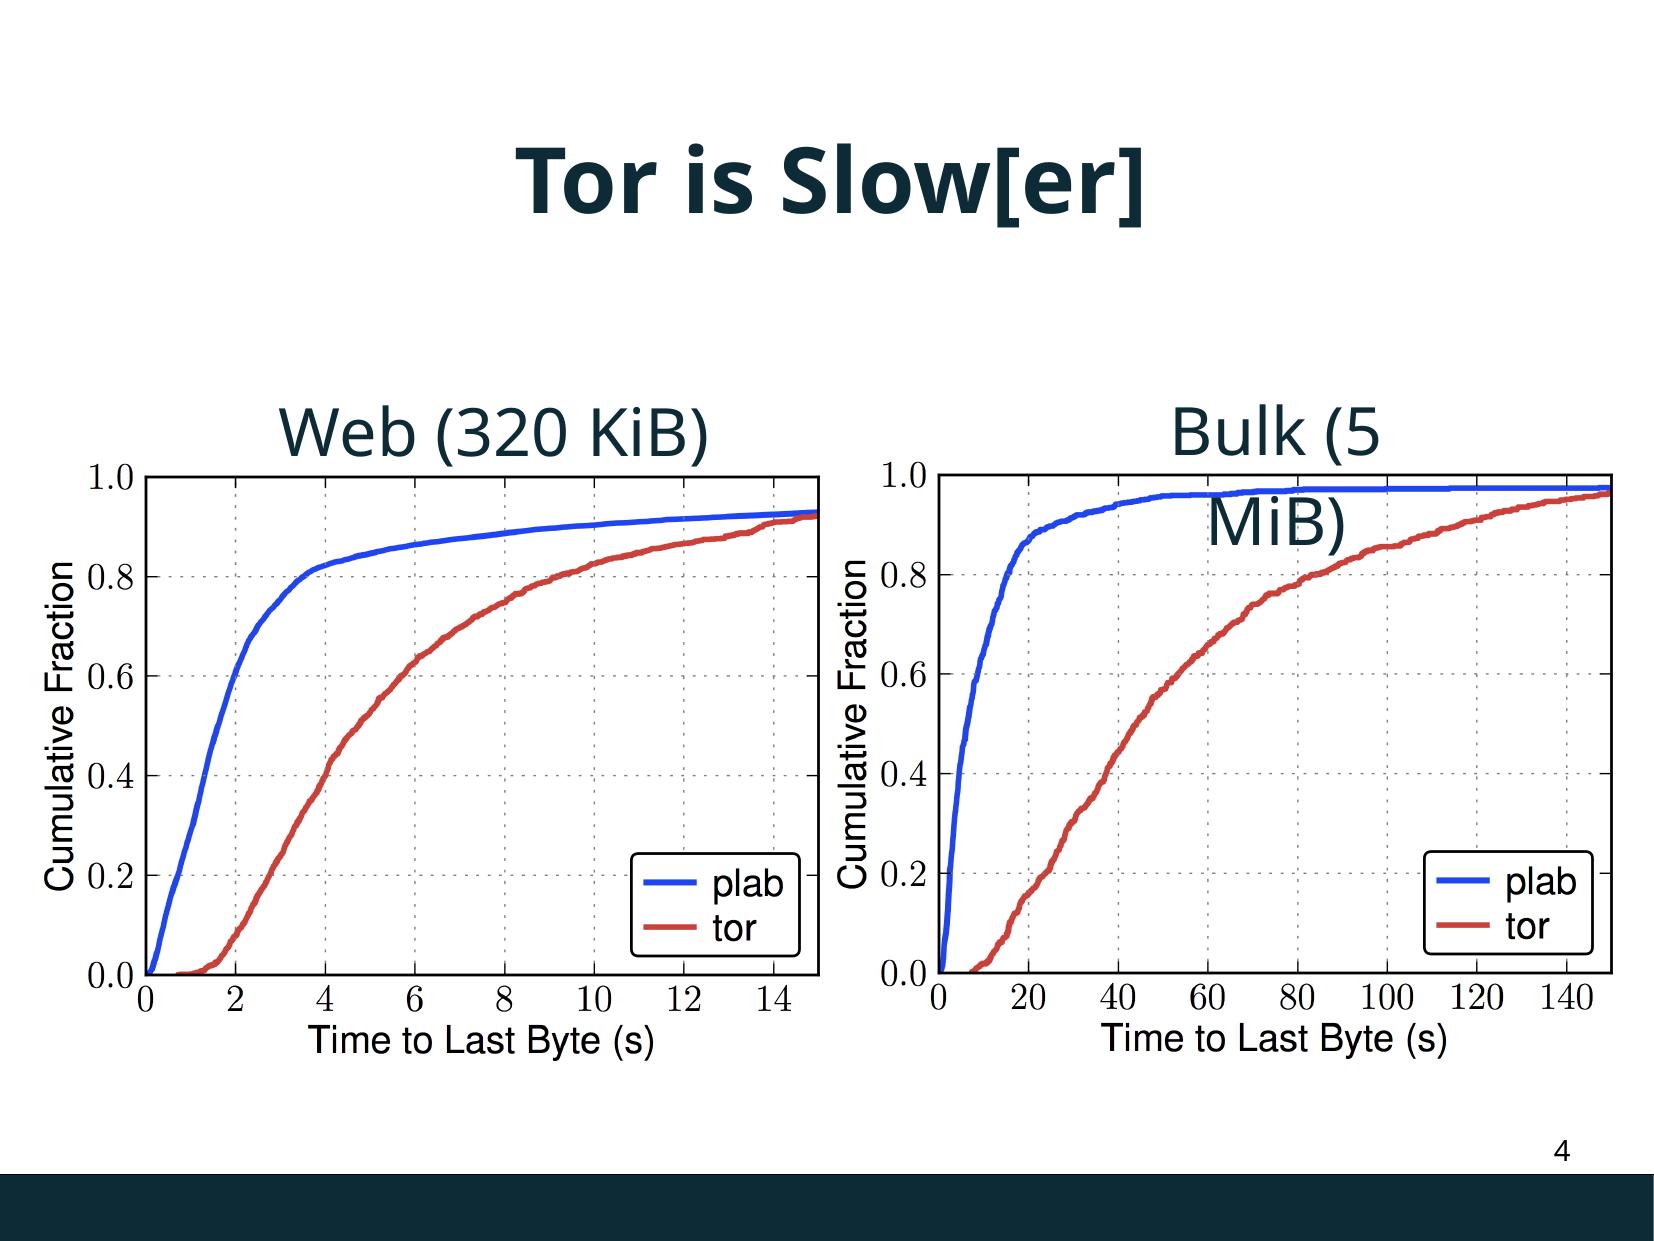

# Tor is Slow[er]
Bulk (5 MiB)
Web (320 KiB)
4